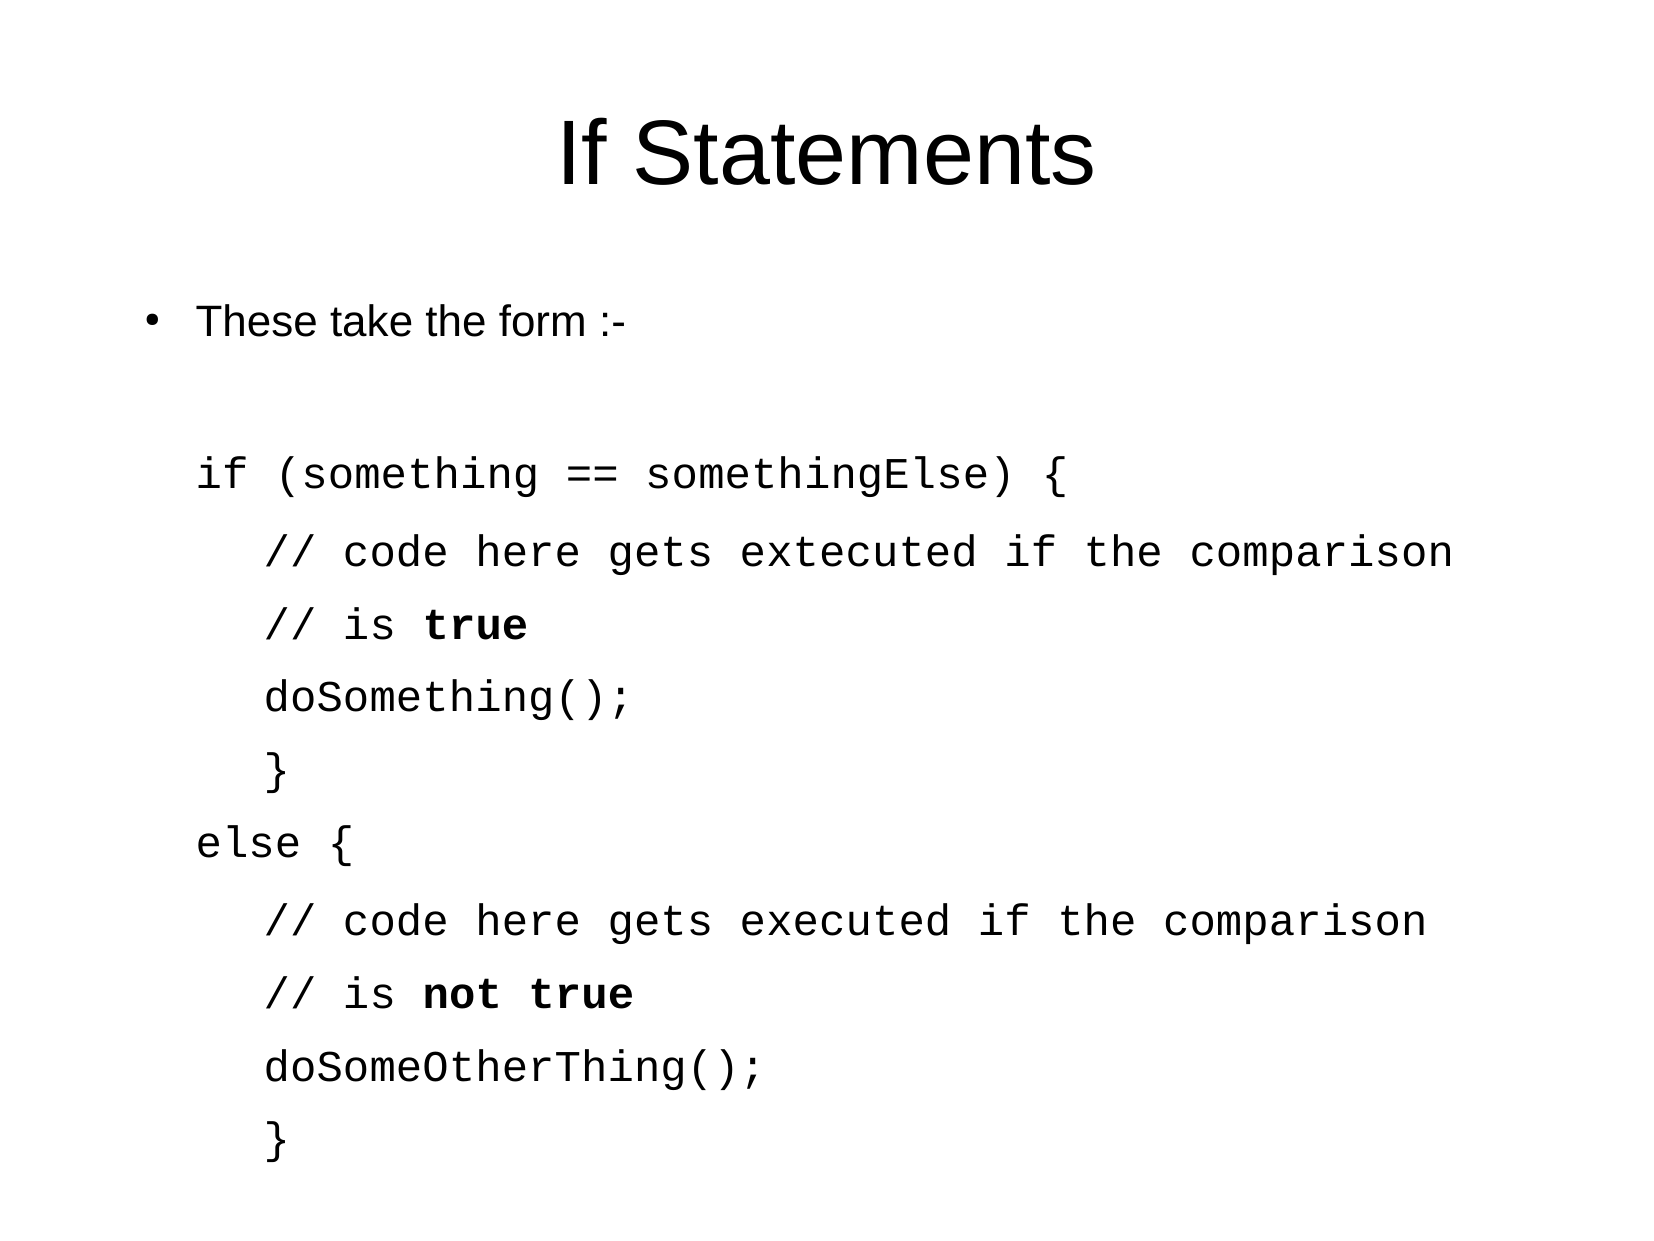

# If Statements
These take the form :-
if (something == somethingElse) {
// code here gets extecuted if the comparison
// is true
doSomething();
}
else {
// code here gets executed if the comparison
// is not true
doSomeOtherThing();
}